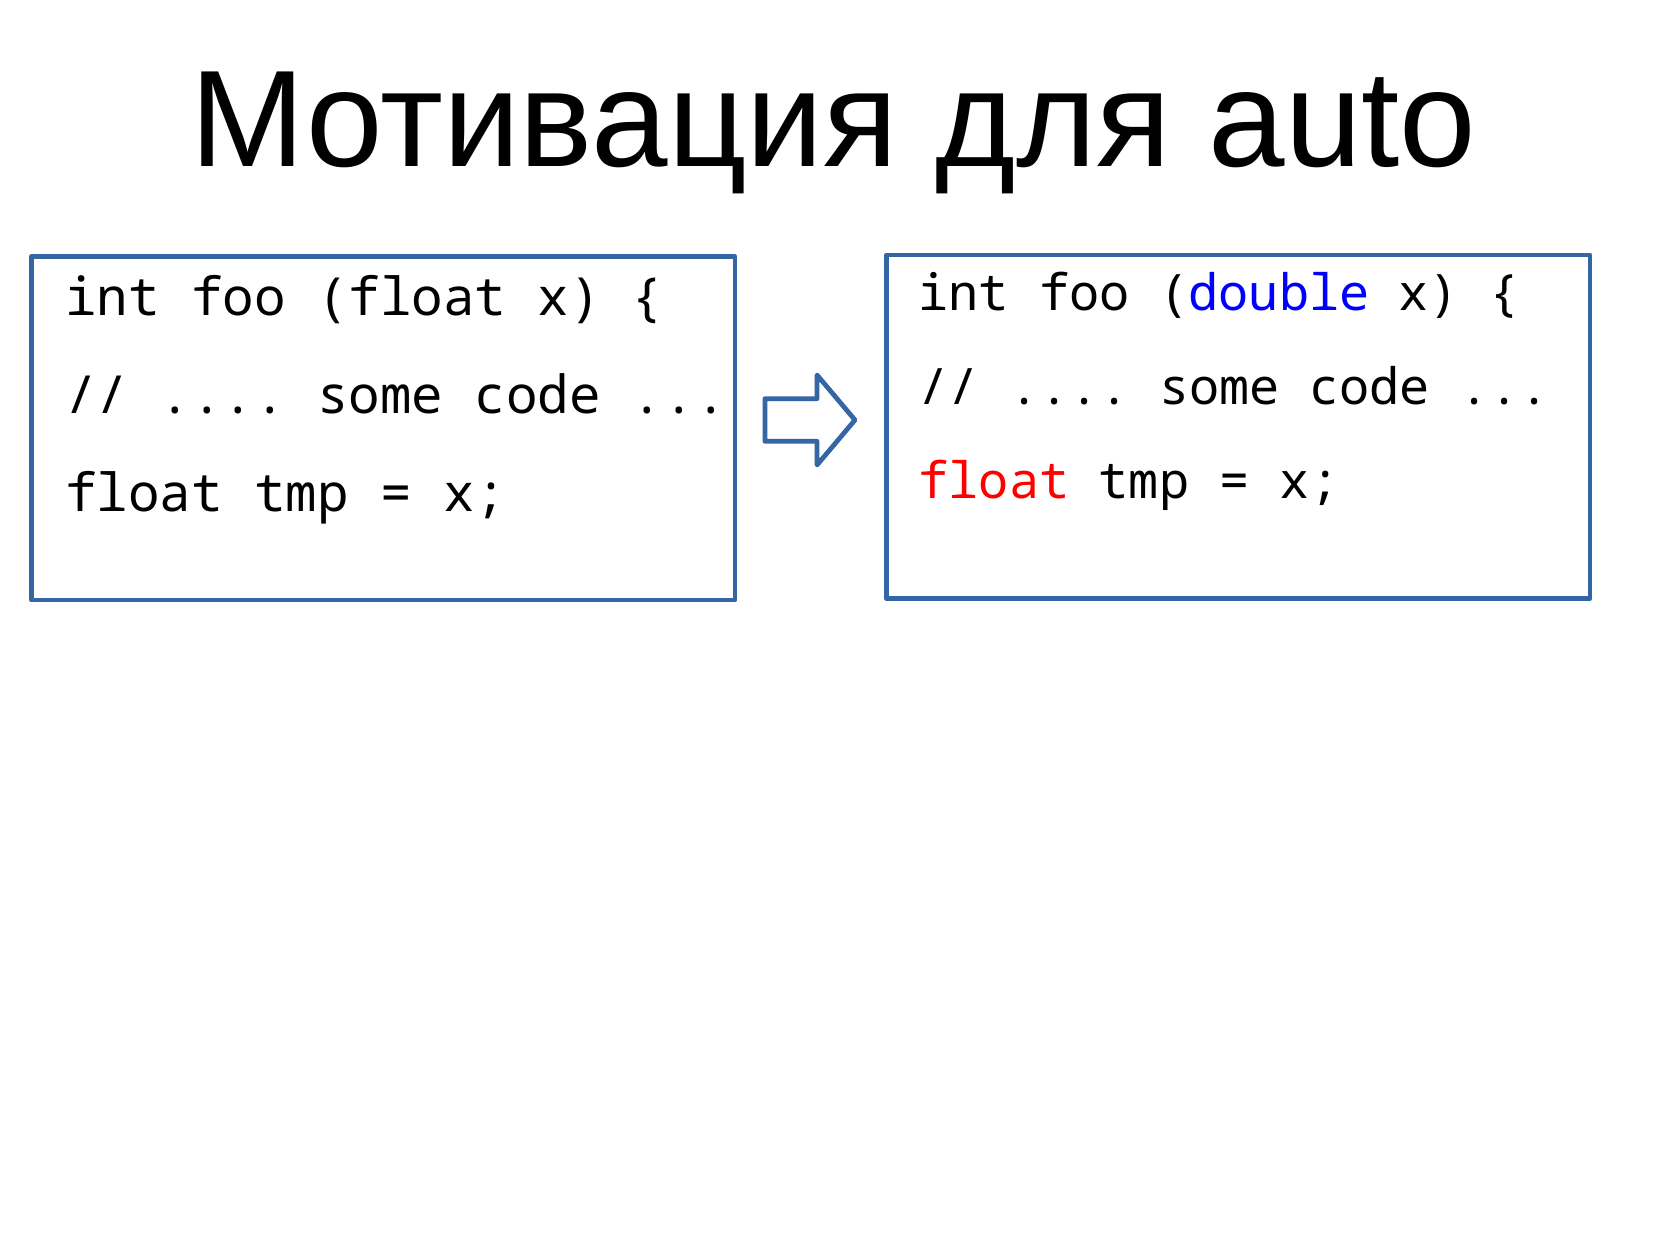

# Мотивация для auto
 int foo (double x) {
 // .... some code ...
 float tmp = x;
 int foo (float x) {
 // .... some code ...
 float tmp = x;